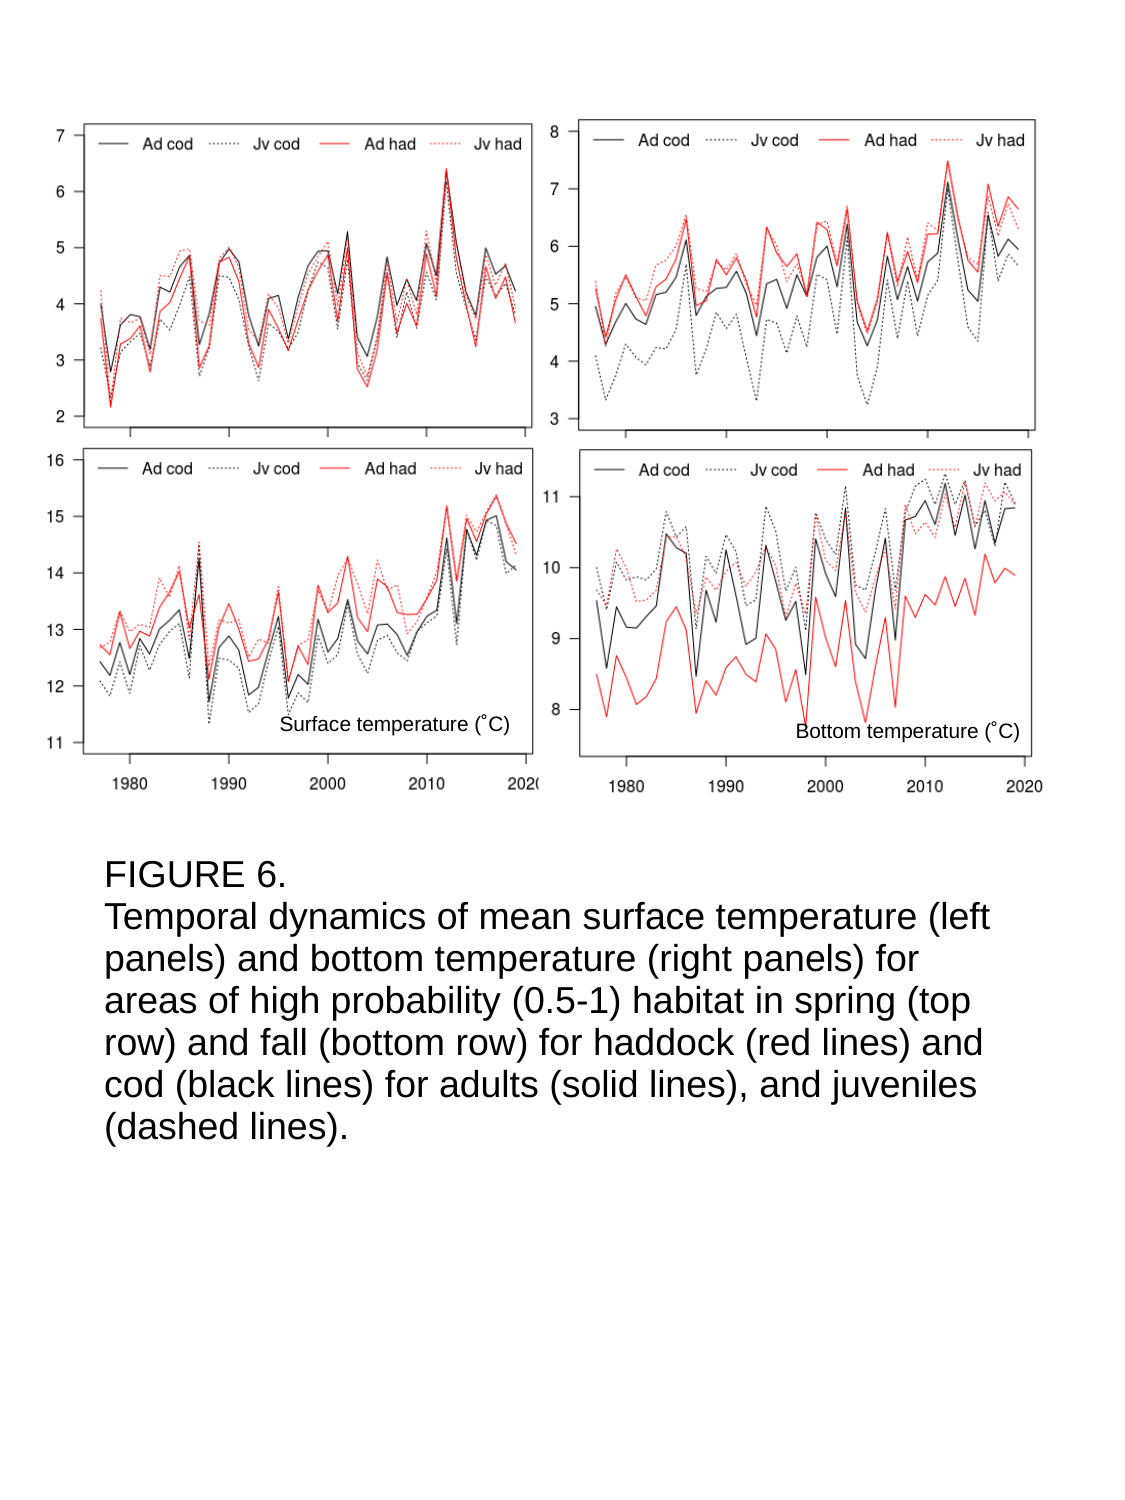

Surface temperature (˚C)
Bottom temperature (˚C)
FIGURE 6.
Temporal dynamics of mean surface temperature (left panels) and bottom temperature (right panels) for areas of high probability (0.5-1) habitat in spring (top row) and fall (bottom row) for haddock (red lines) and cod (black lines) for adults (solid lines), and juveniles (dashed lines).